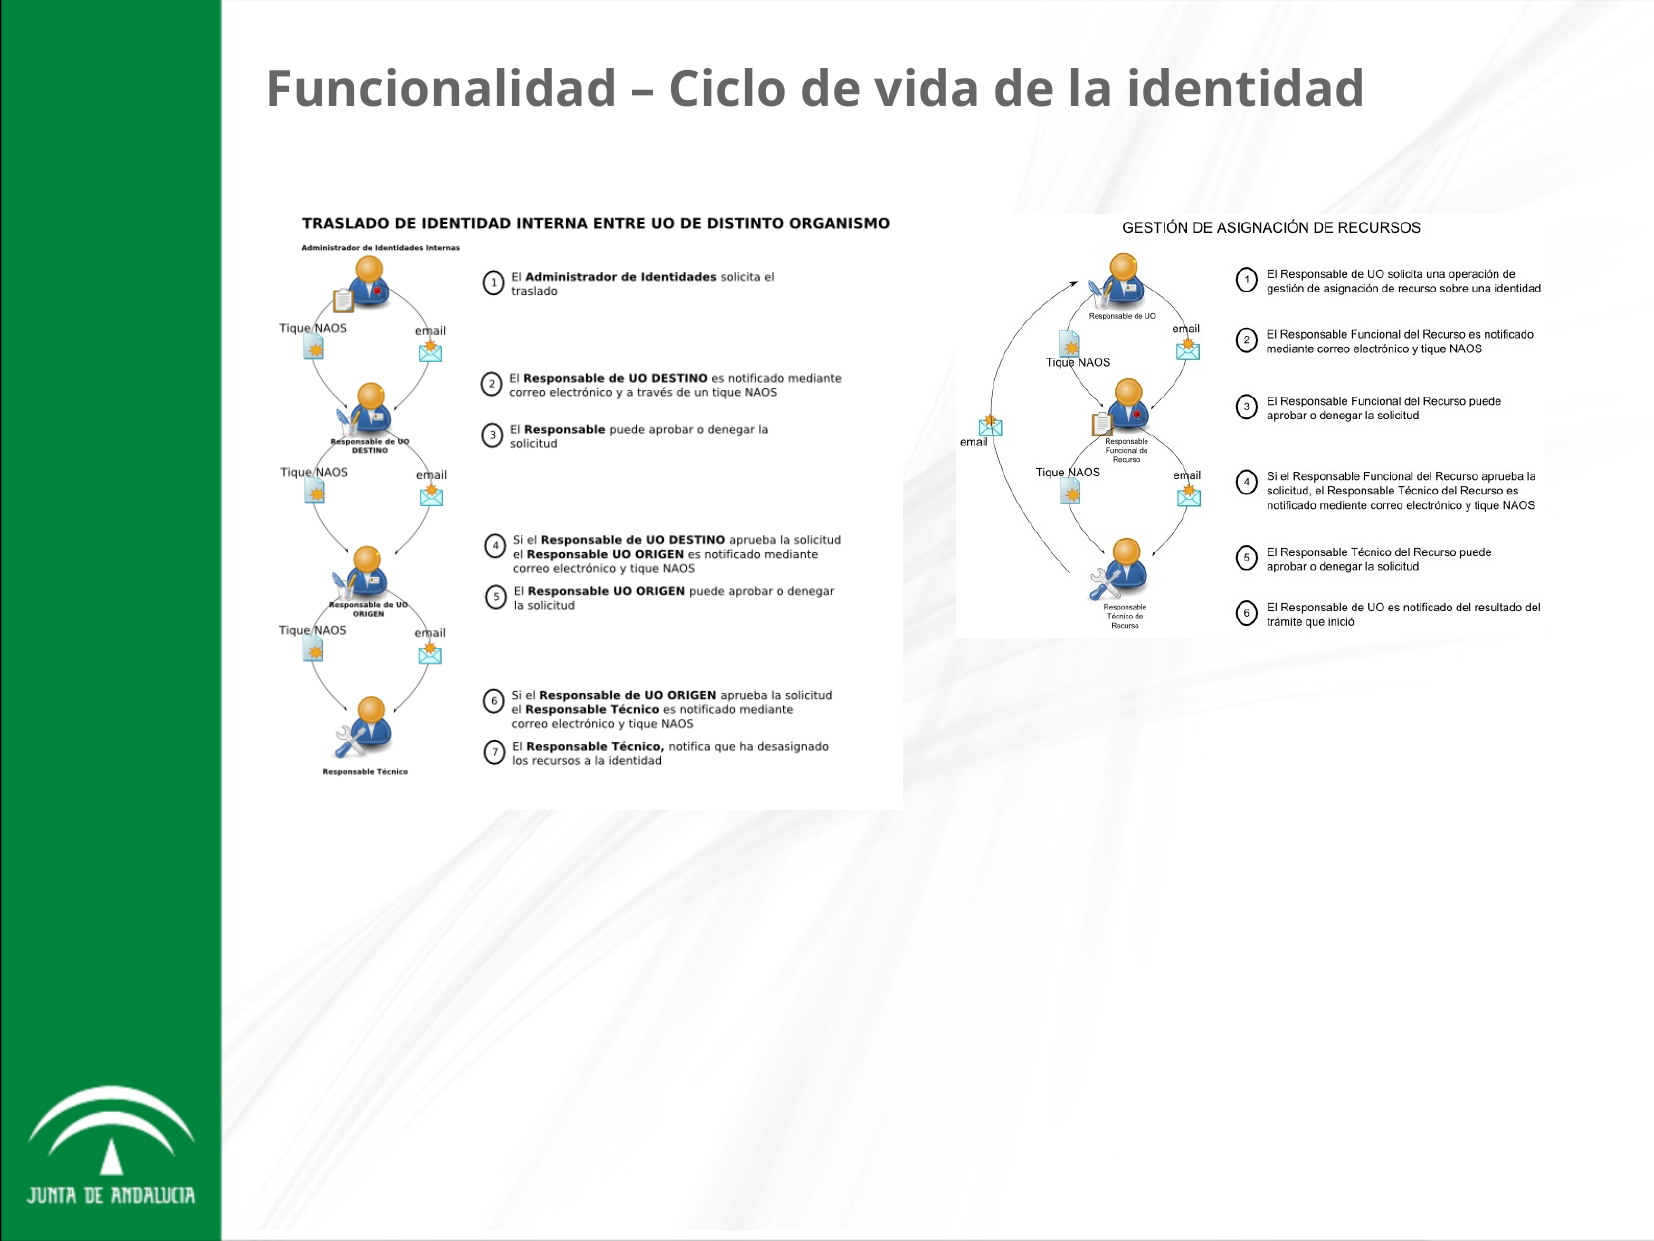

# Funcionalidad – Ciclo de vida de la identidad